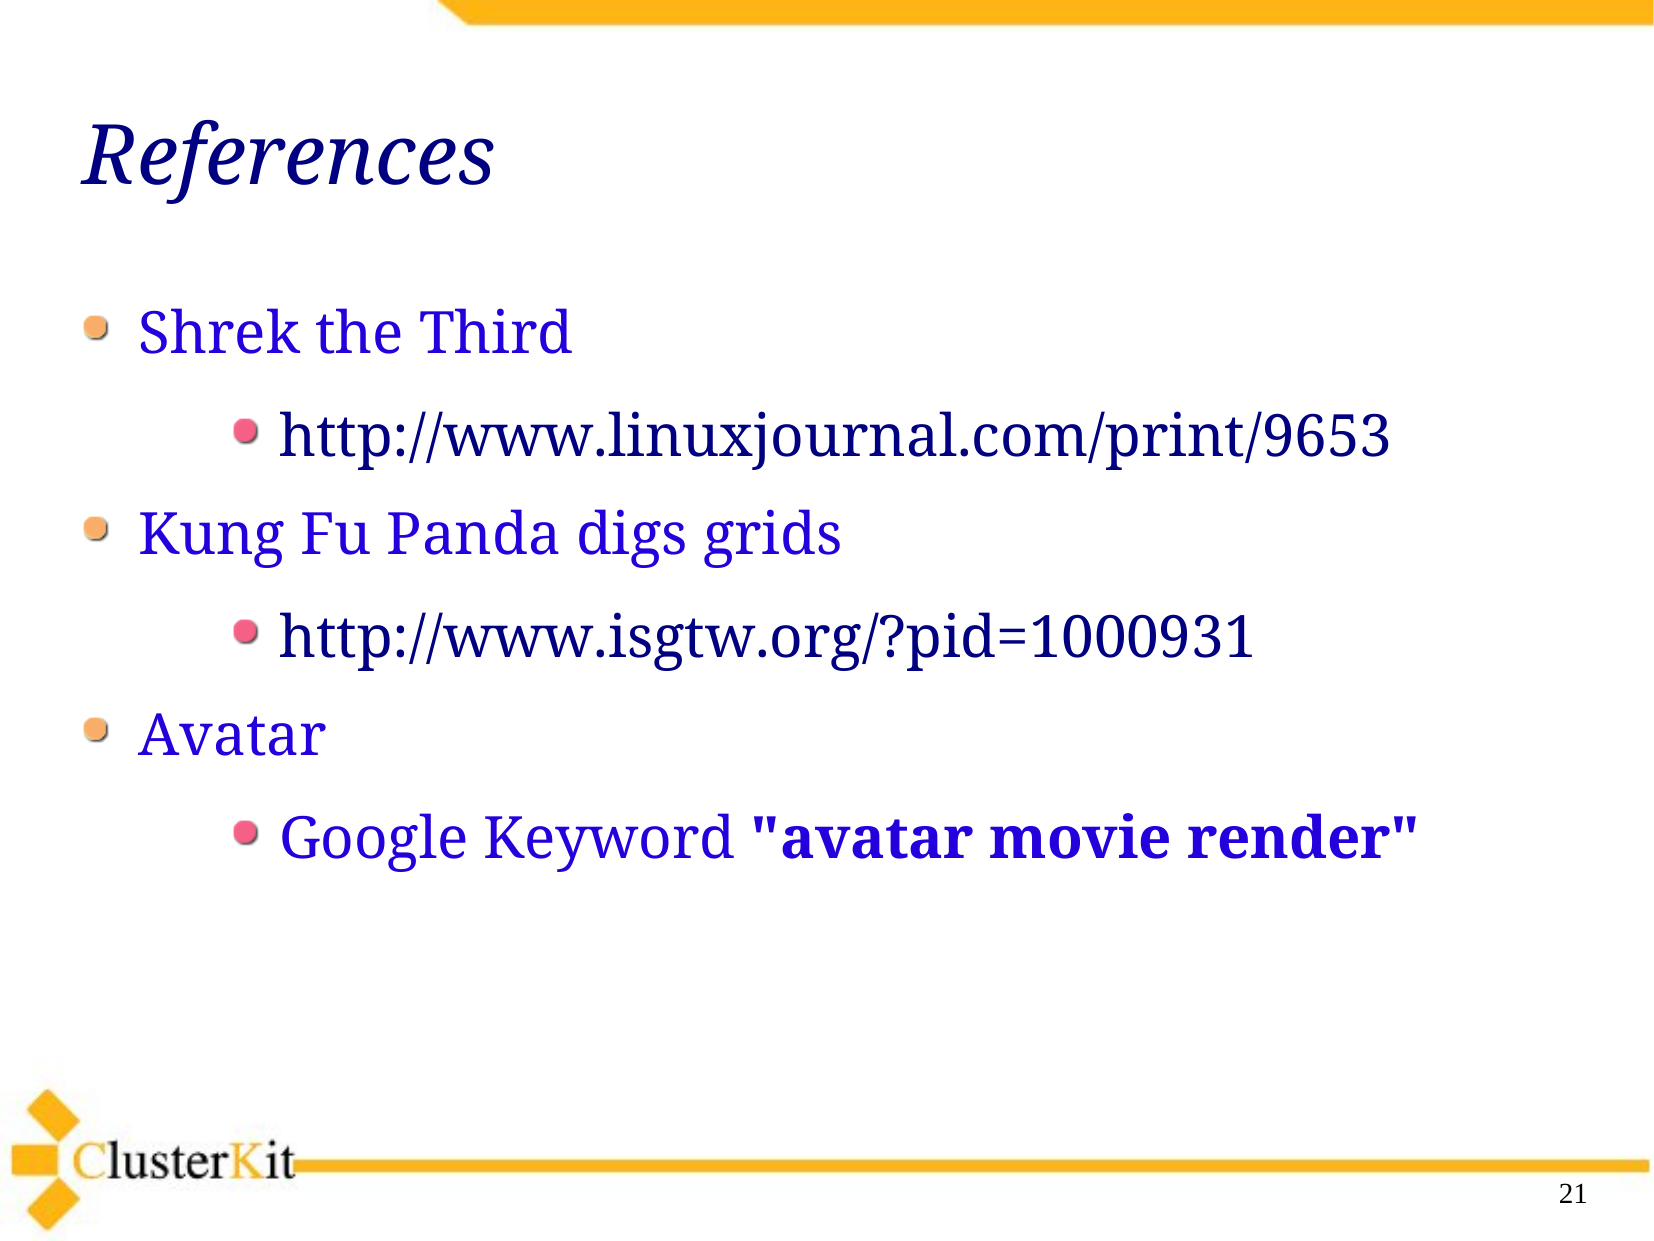

# References
Shrek the Third
http://www.linuxjournal.com/print/9653
Kung Fu Panda digs grids
http://www.isgtw.org/?pid=1000931
Avatar
Google Keyword "avatar movie render"
21